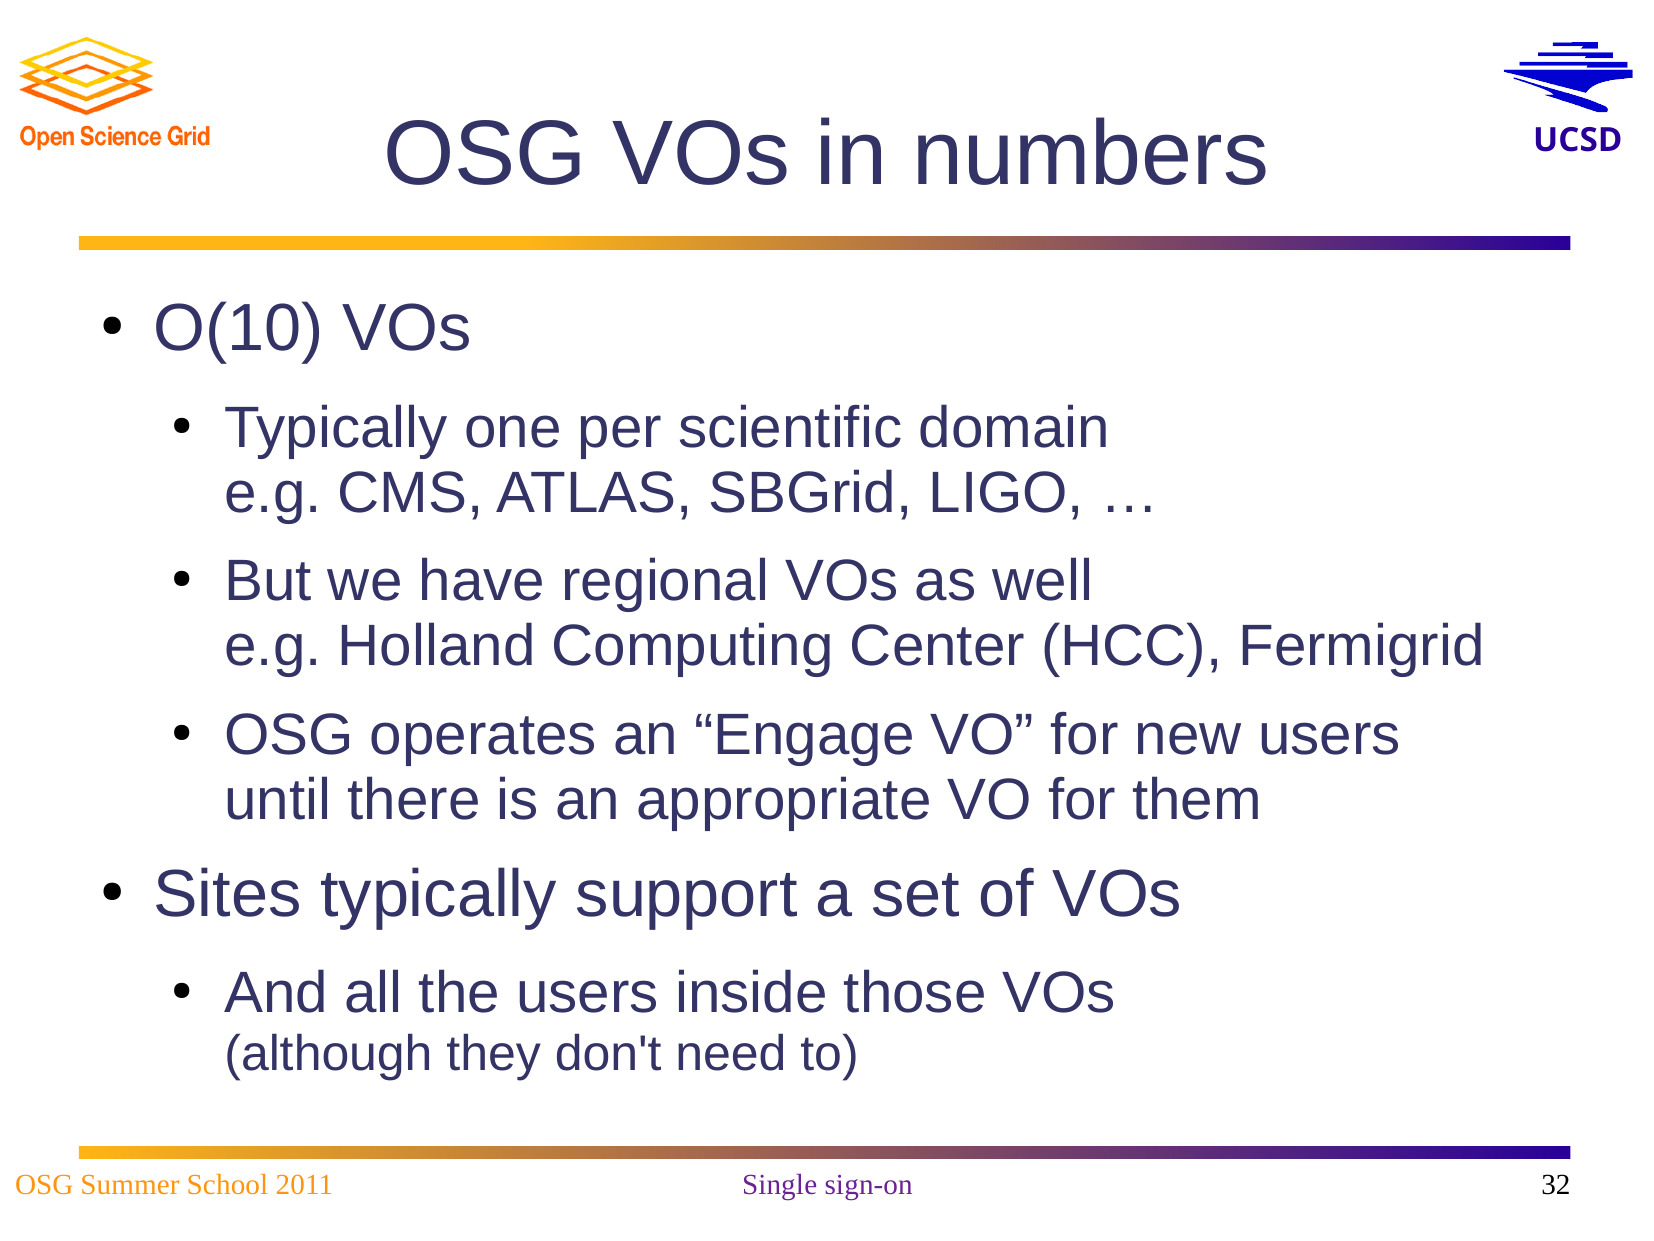

# OSG VOs in numbers
O(10) VOs
Typically one per scientific domain
e.g. CMS, ATLAS, SBGrid, LIGO, …
But we have regional VOs as well
e.g. Holland Computing Center (HCC), Fermigrid
OSG operates an “Engage VO” for new users
until there is an appropriate VO for them
Sites typically support a set of VOs
And all the users inside those VOs
(although they don't need to)
OSG Summer School 2011
Single sign-on
32